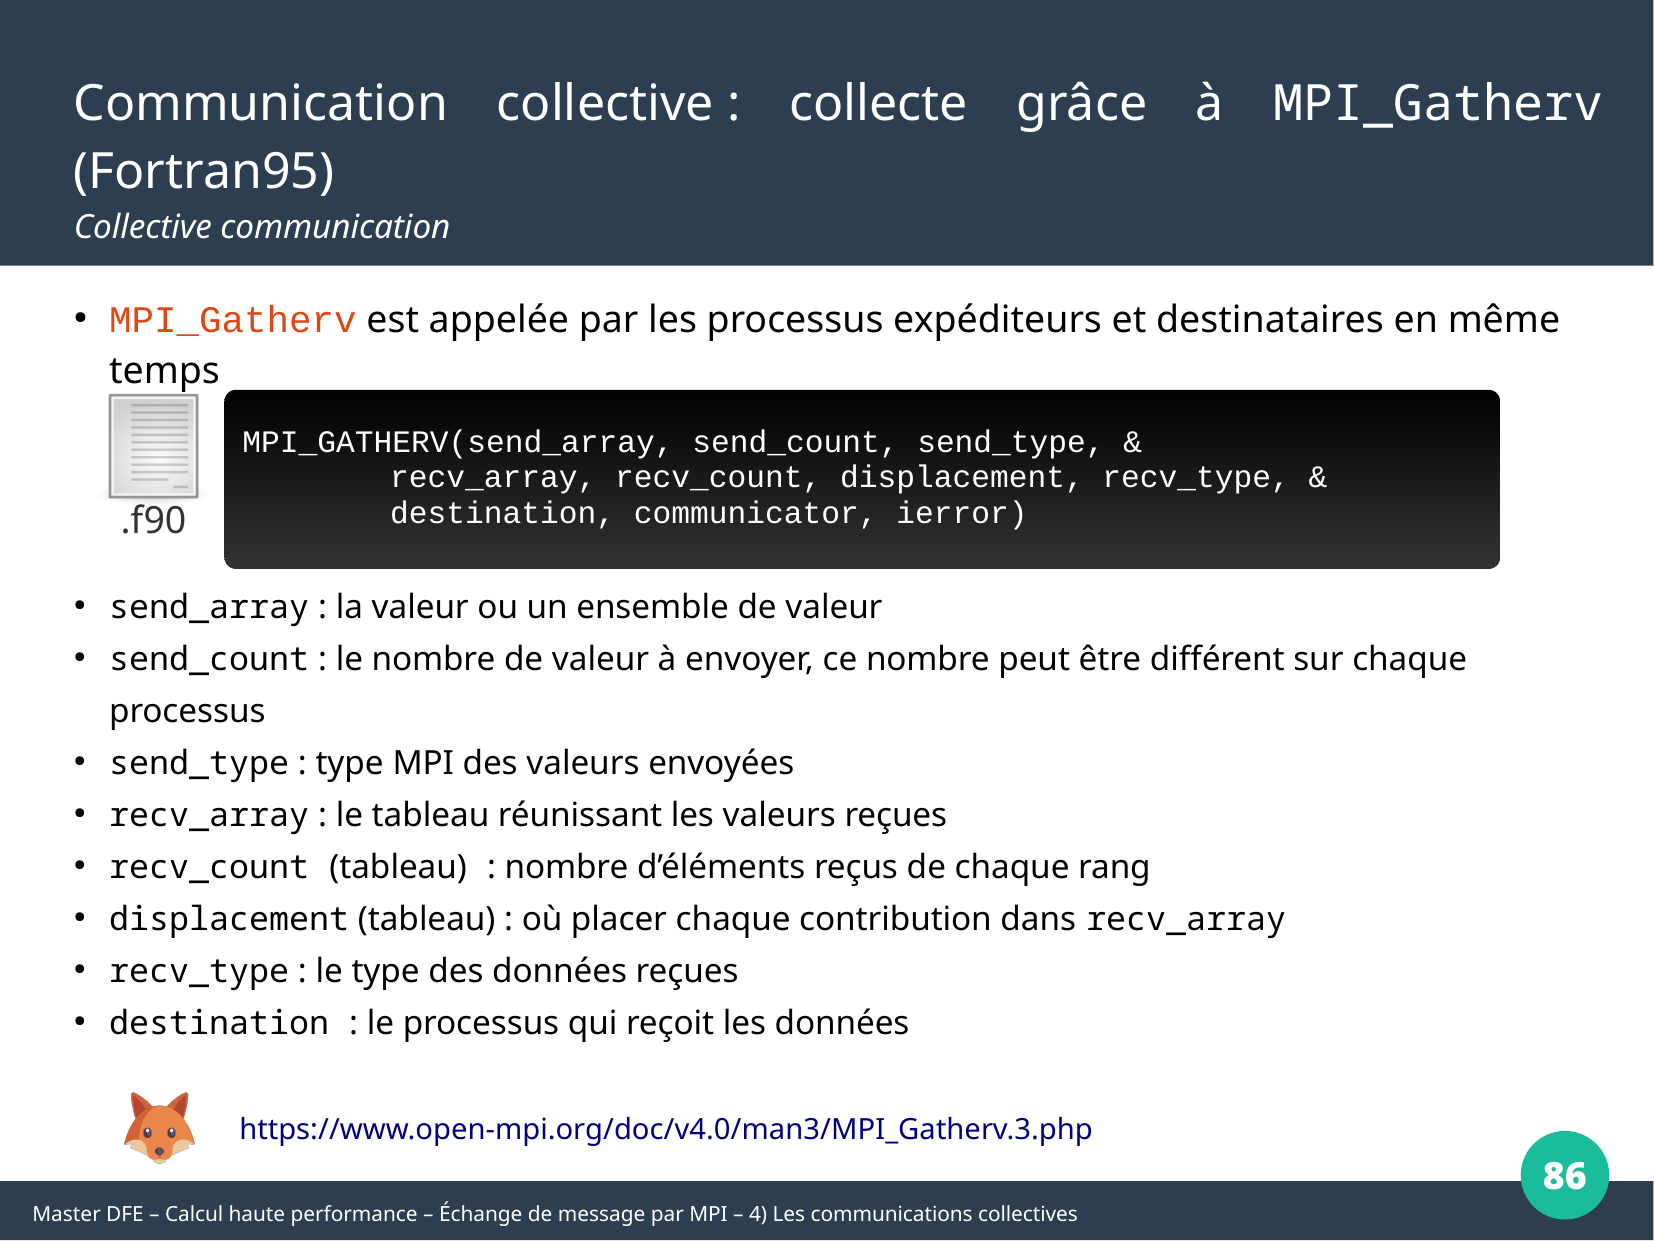

Communication collective : collecte grâce à MPI_Gatherv (Fortran95)
Collective communication
MPI_Gatherv est appelée par les processus expéditeurs et destinataires en même temps
MPI_GATHERV(send_array, send_count, send_type, &
		recv_array, recv_count, displacement, recv_type, &
		destination, communicator, ierror)
.f90
send_array : la valeur ou un ensemble de valeur
send_count : le nombre de valeur à envoyer, ce nombre peut être différent sur chaque processus
send_type : type MPI des valeurs envoyées
recv_array : le tableau réunissant les valeurs reçues
recv_count (tableau) : nombre d’éléments reçus de chaque rang
displacement (tableau) : où placer chaque contribution dans recv_array
recv_type : le type des données reçues
destination : le processus qui reçoit les données
https://www.open-mpi.org/doc/v4.0/man3/MPI_Gatherv.3.php
86
Master DFE – Calcul haute performance – Échange de message par MPI – 4) Les communications collectives